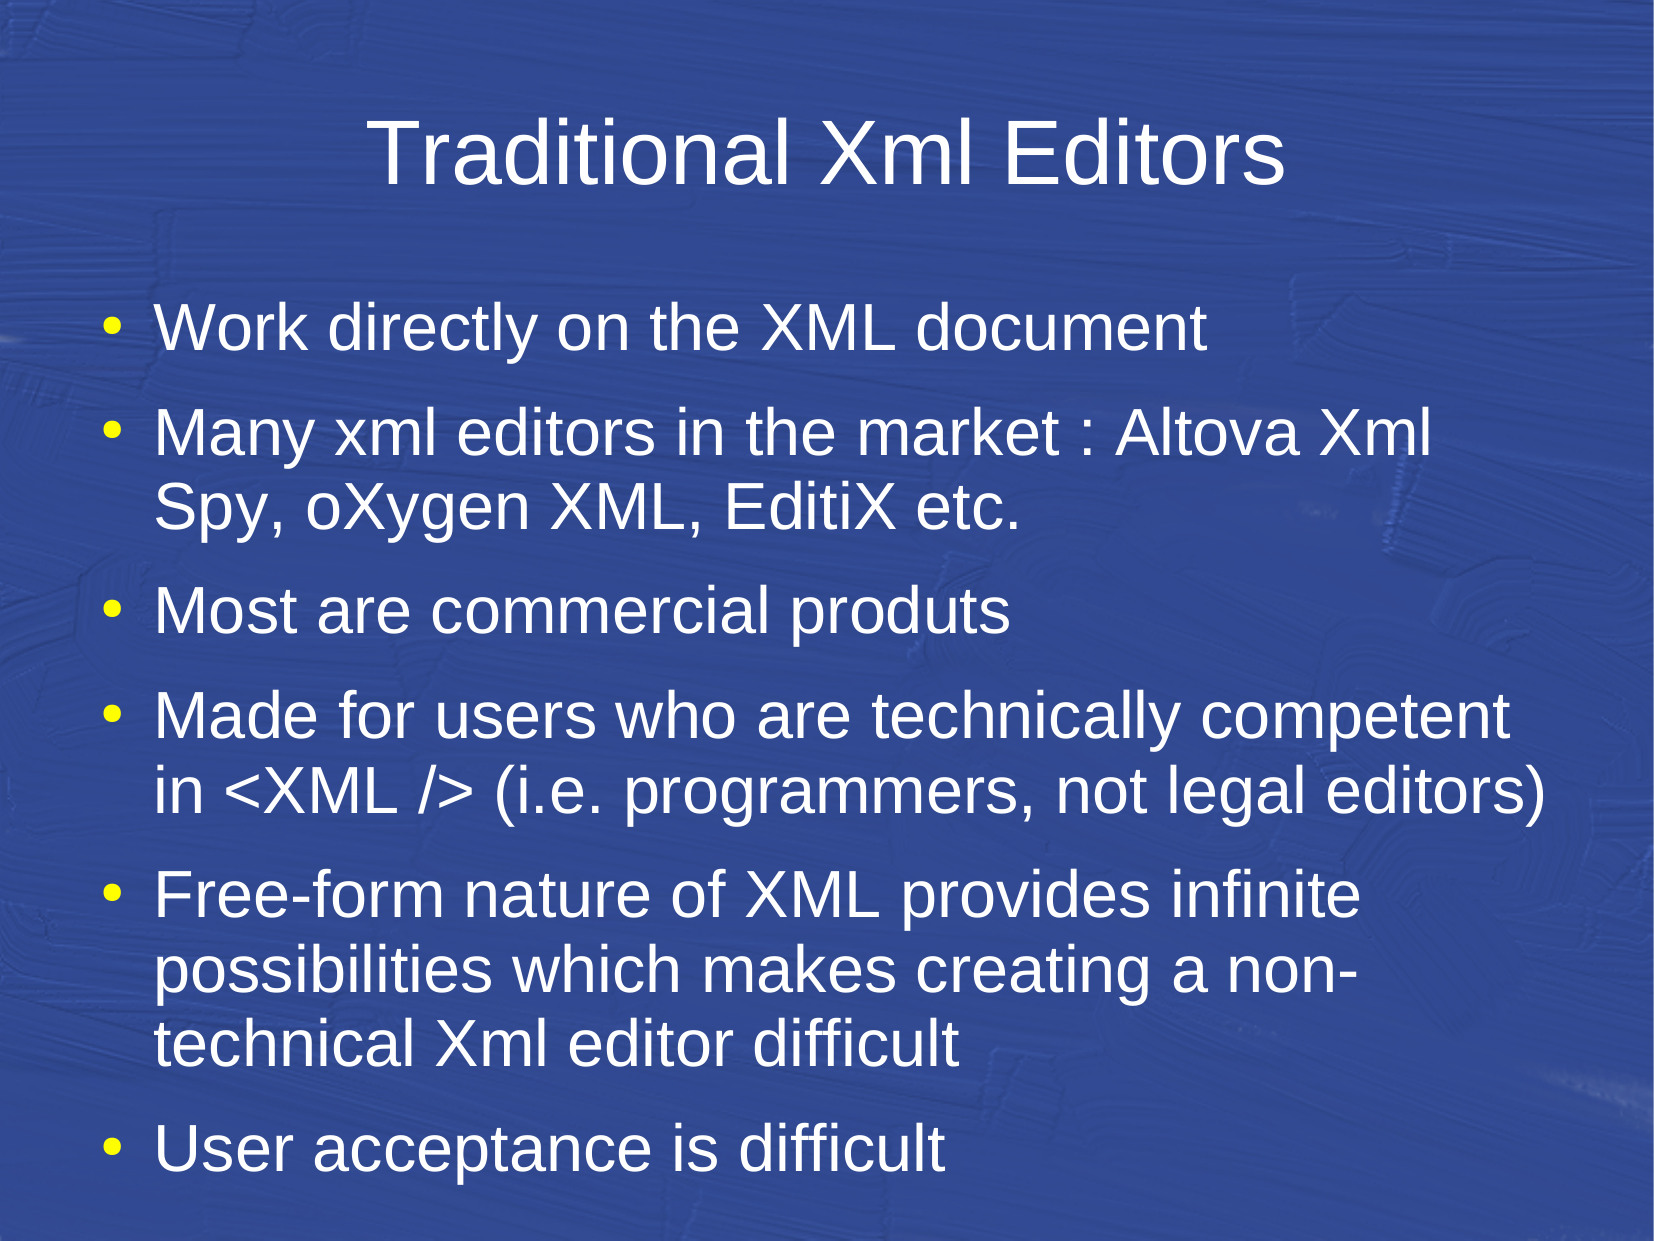

# Traditional Xml Editors
Work directly on the XML document
Many xml editors in the market : Altova Xml Spy, oXygen XML, EditiX etc.
Most are commercial produts
Made for users who are technically competent in <XML /> (i.e. programmers, not legal editors)
Free-form nature of XML provides infinite possibilities which makes creating a non-technical Xml editor difficult
User acceptance is difficult